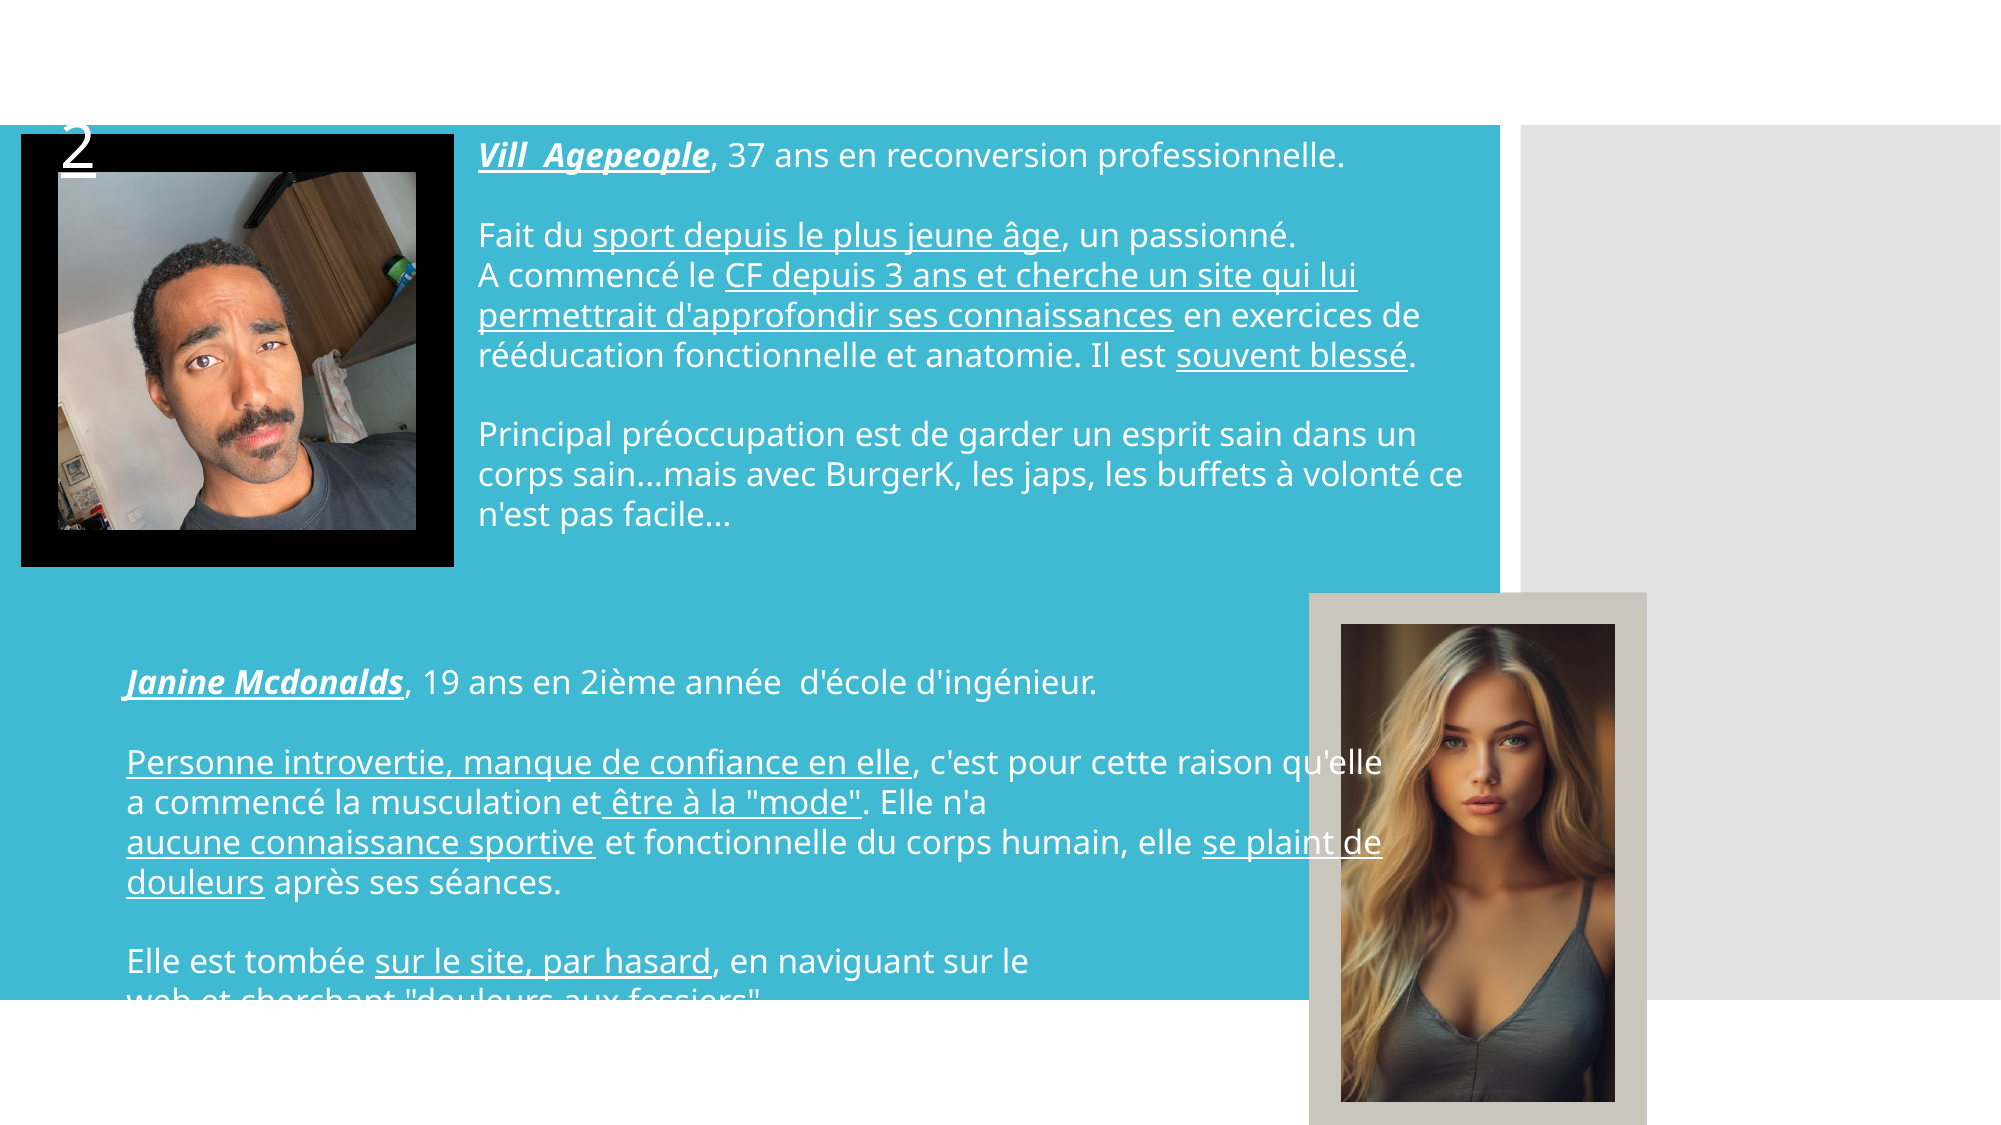

Persona 1 & 2
Vill  Agepeople, 37 ans en reconversion professionnelle.
Fait du sport depuis le plus jeune âge, un passionné.
A commencé le CF depuis 3 ans et cherche un site qui lui permettrait d'approfondir ses connaissances en exercices de rééducation fonctionnelle et anatomie. Il est souvent blessé.
Principal préoccupation est de garder un esprit sain dans un corps sain...mais avec BurgerK, les japs, les buffets à volonté ce n'est pas facile...
Janine Mcdonalds, 19 ans en 2ième année  d'école d'ingénieur.
Personne introvertie, manque de confiance en elle, c'est pour cette raison qu'elle a commencé la musculation et être à la "mode". Elle n'a aucune connaissance sportive et fonctionnelle du corps humain, elle se plaint de douleurs après ses séances.
Elle est tombée sur le site, par hasard, en naviguant sur le web et cherchant "douleurs aux fessiers".